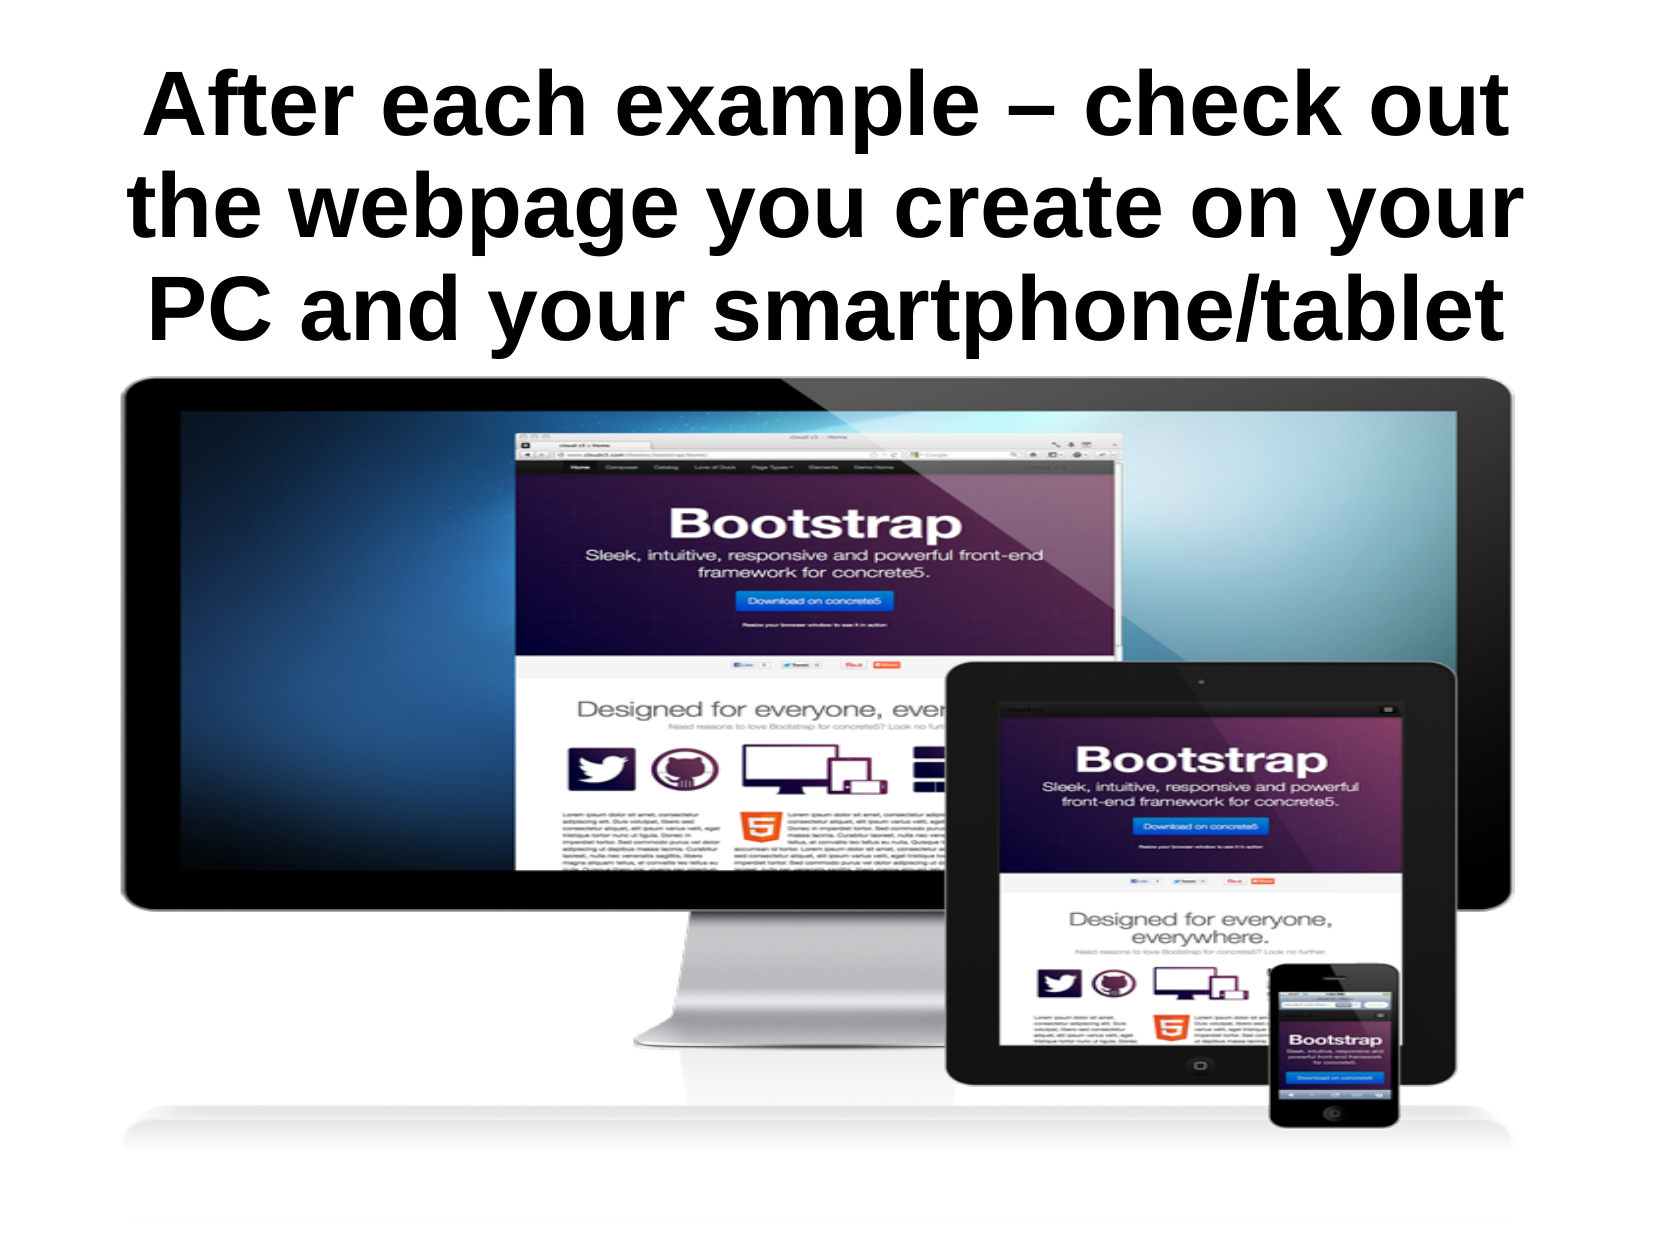

# After each example – check out the webpage you create on your PC and your smartphone/tablet